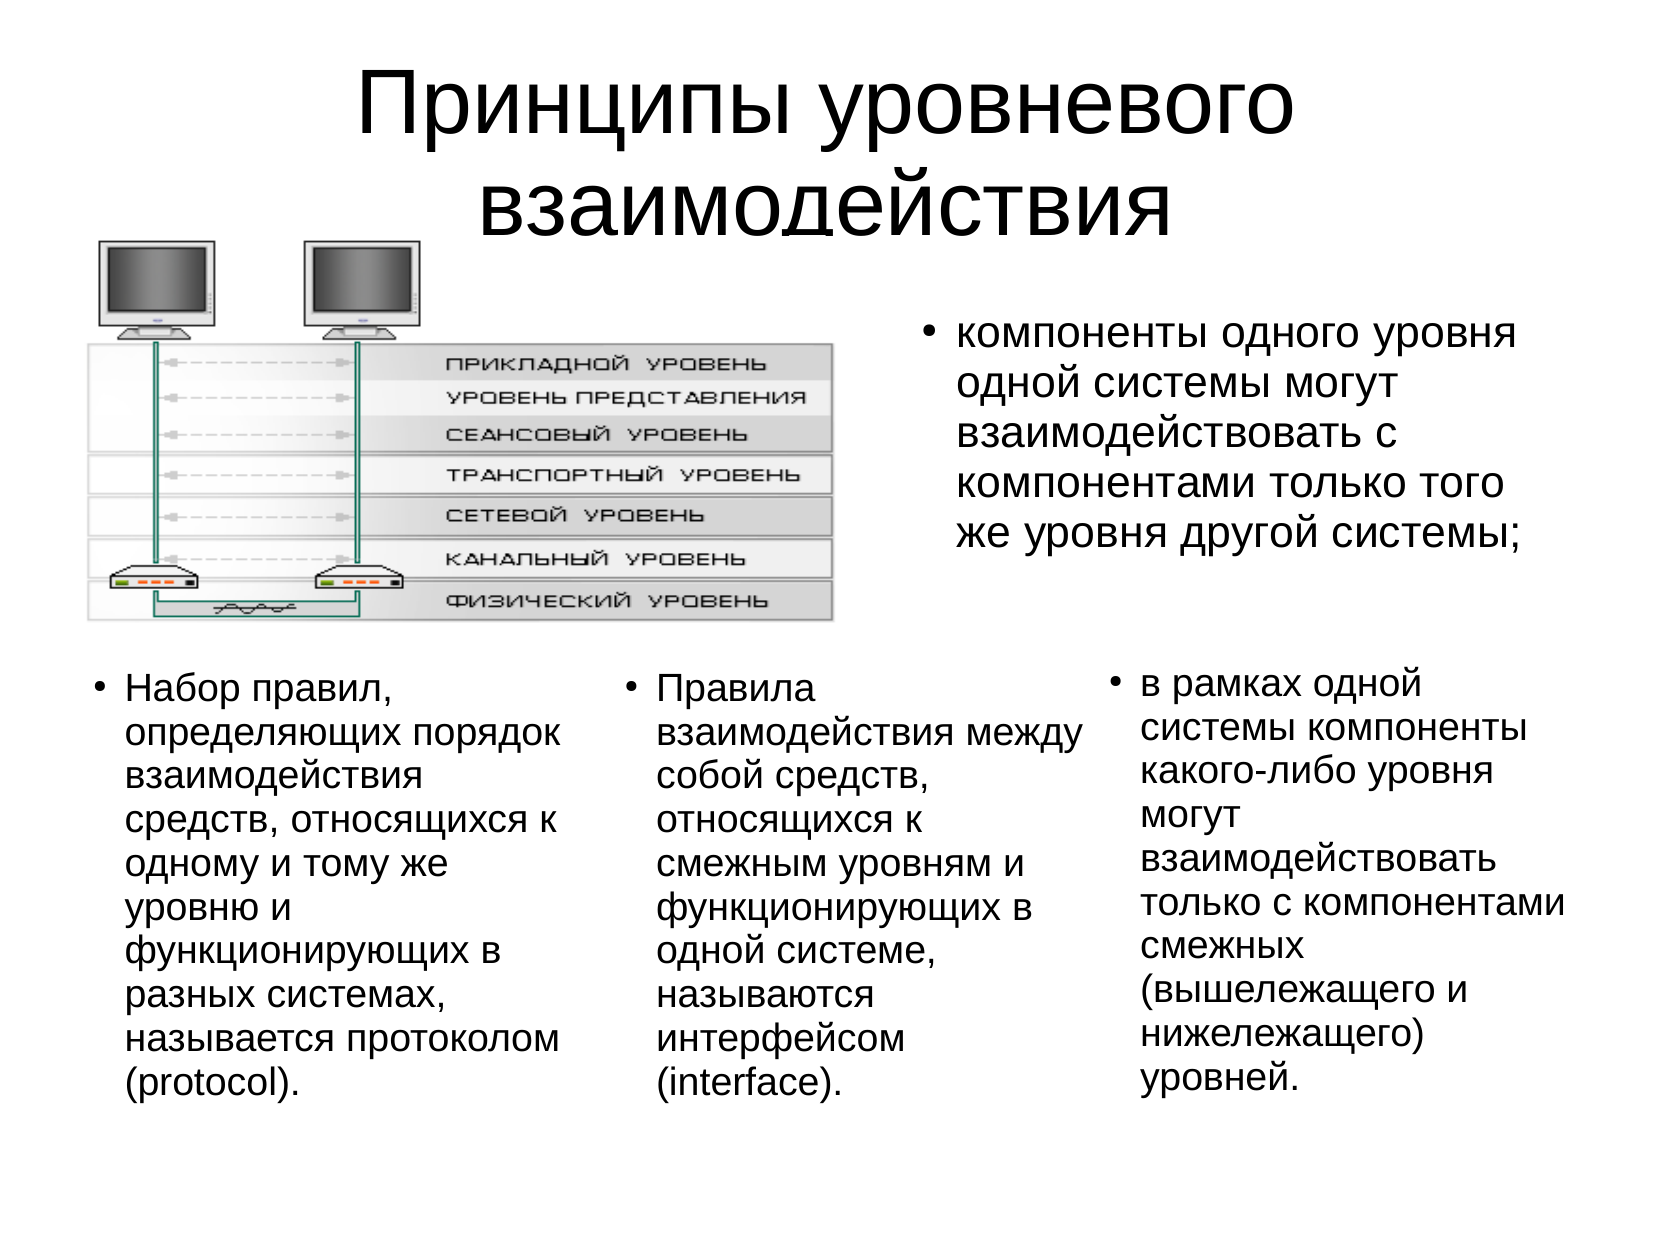

# Принципы уровневого взаимодействия
компоненты одного уровня одной системы могут взаимодействовать с компонентами только того же уровня другой системы;
в рамках одной системы компоненты какого-либо уровня могут взаимодействовать только с компонентами смежных (вышележащего и нижележащего) уровней.
Набор правил, определяющих порядок взаимодействия средств, относящихся к одному и тому же уровню и функционирующих в разных системах, называется протоколом (protocol).
Правила взаимодействия между собой средств, относящихся к смежным уровням и функционирующих в одной системе, называются интерфейсом (interface).